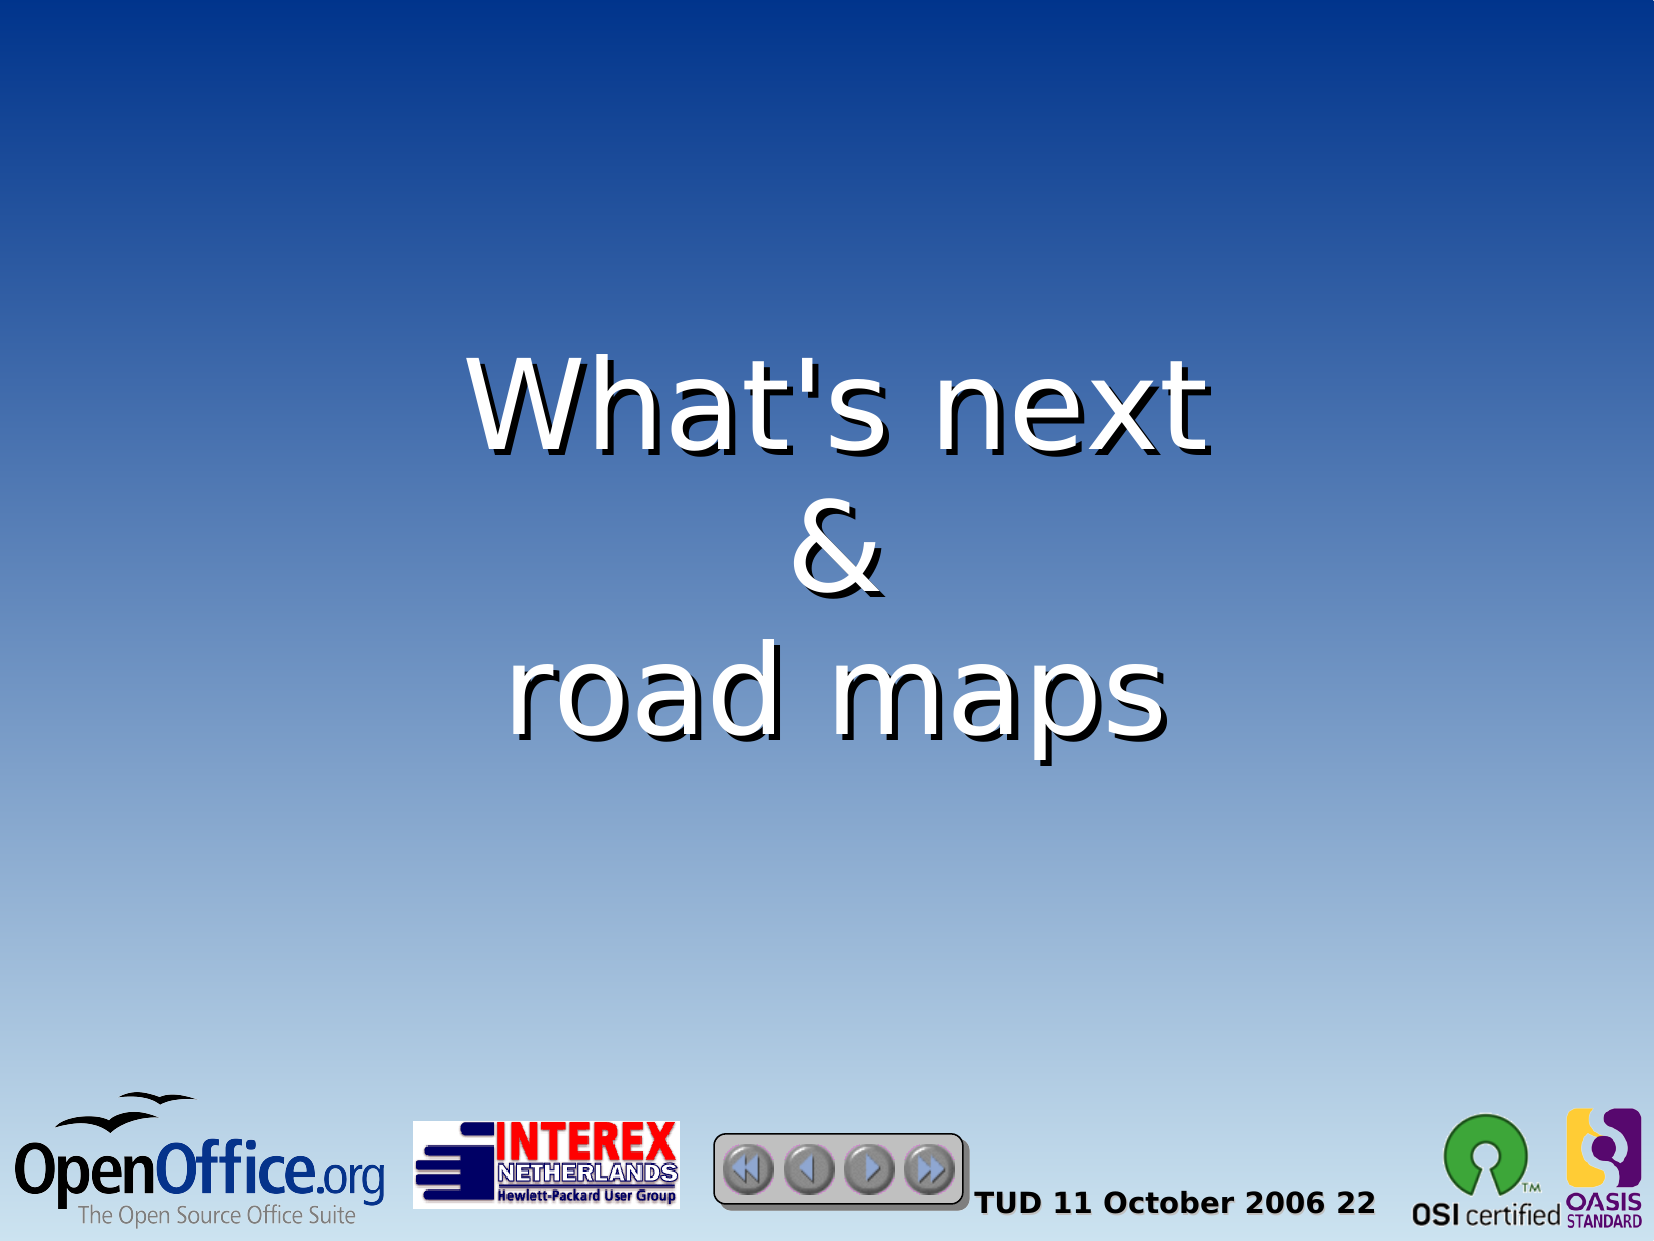

What's next
&
road maps
#
TUD 11 October 2006